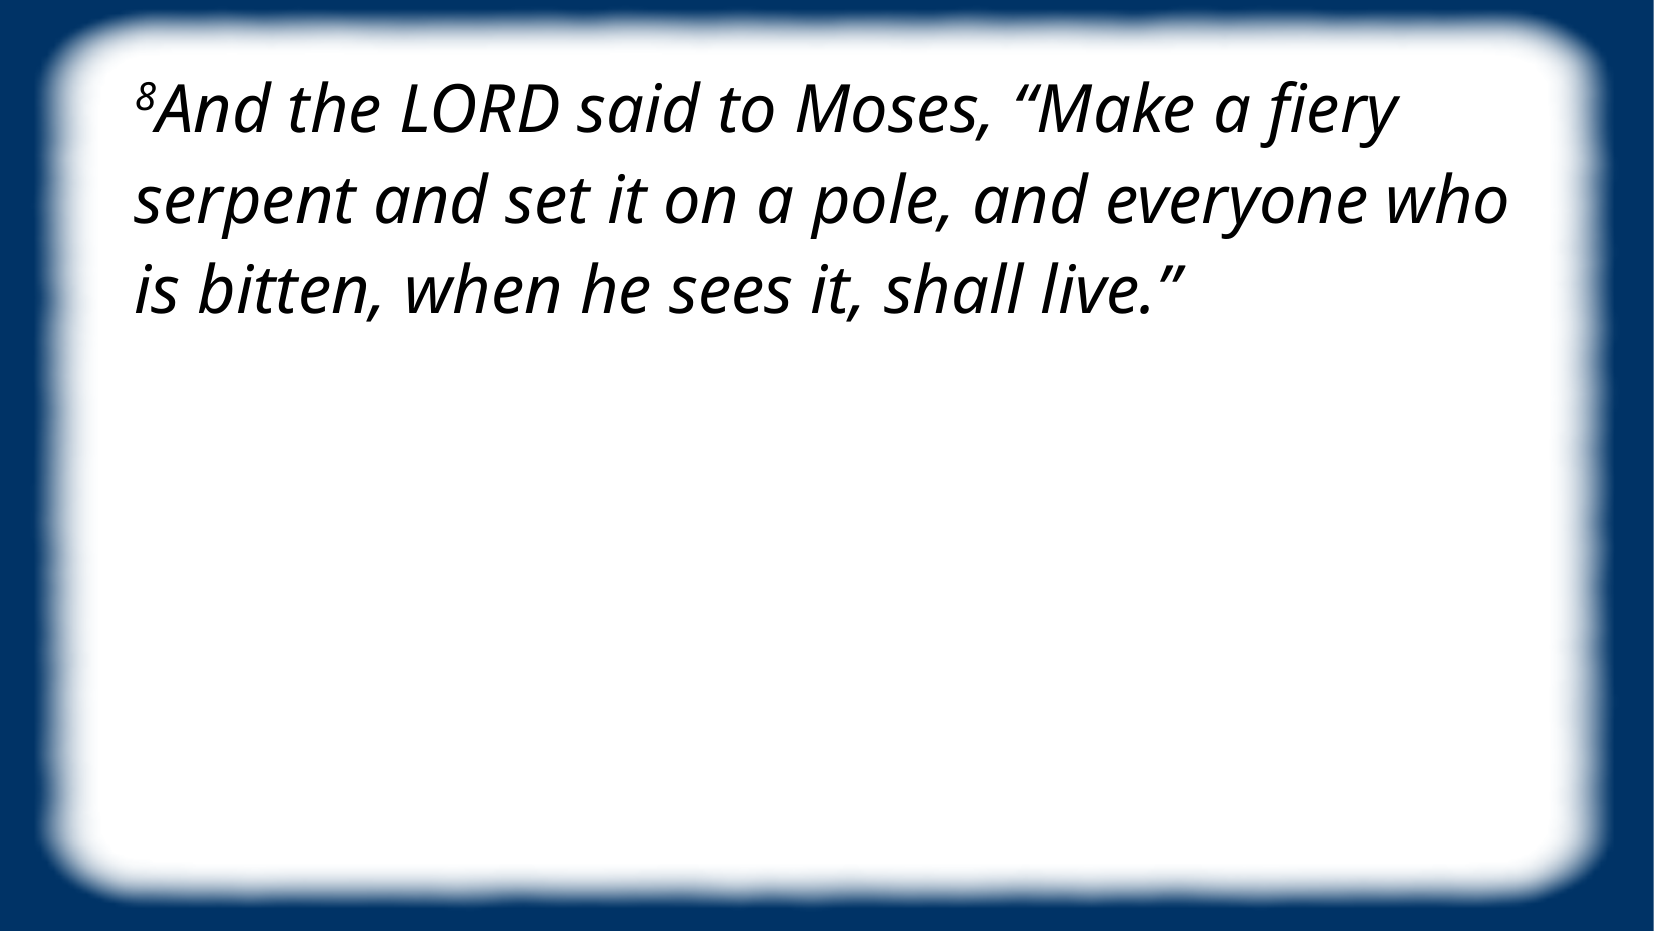

8And the LORD said to Moses, “Make a fiery serpent and set it on a pole, and everyone who is bitten, when he sees it, shall live.”